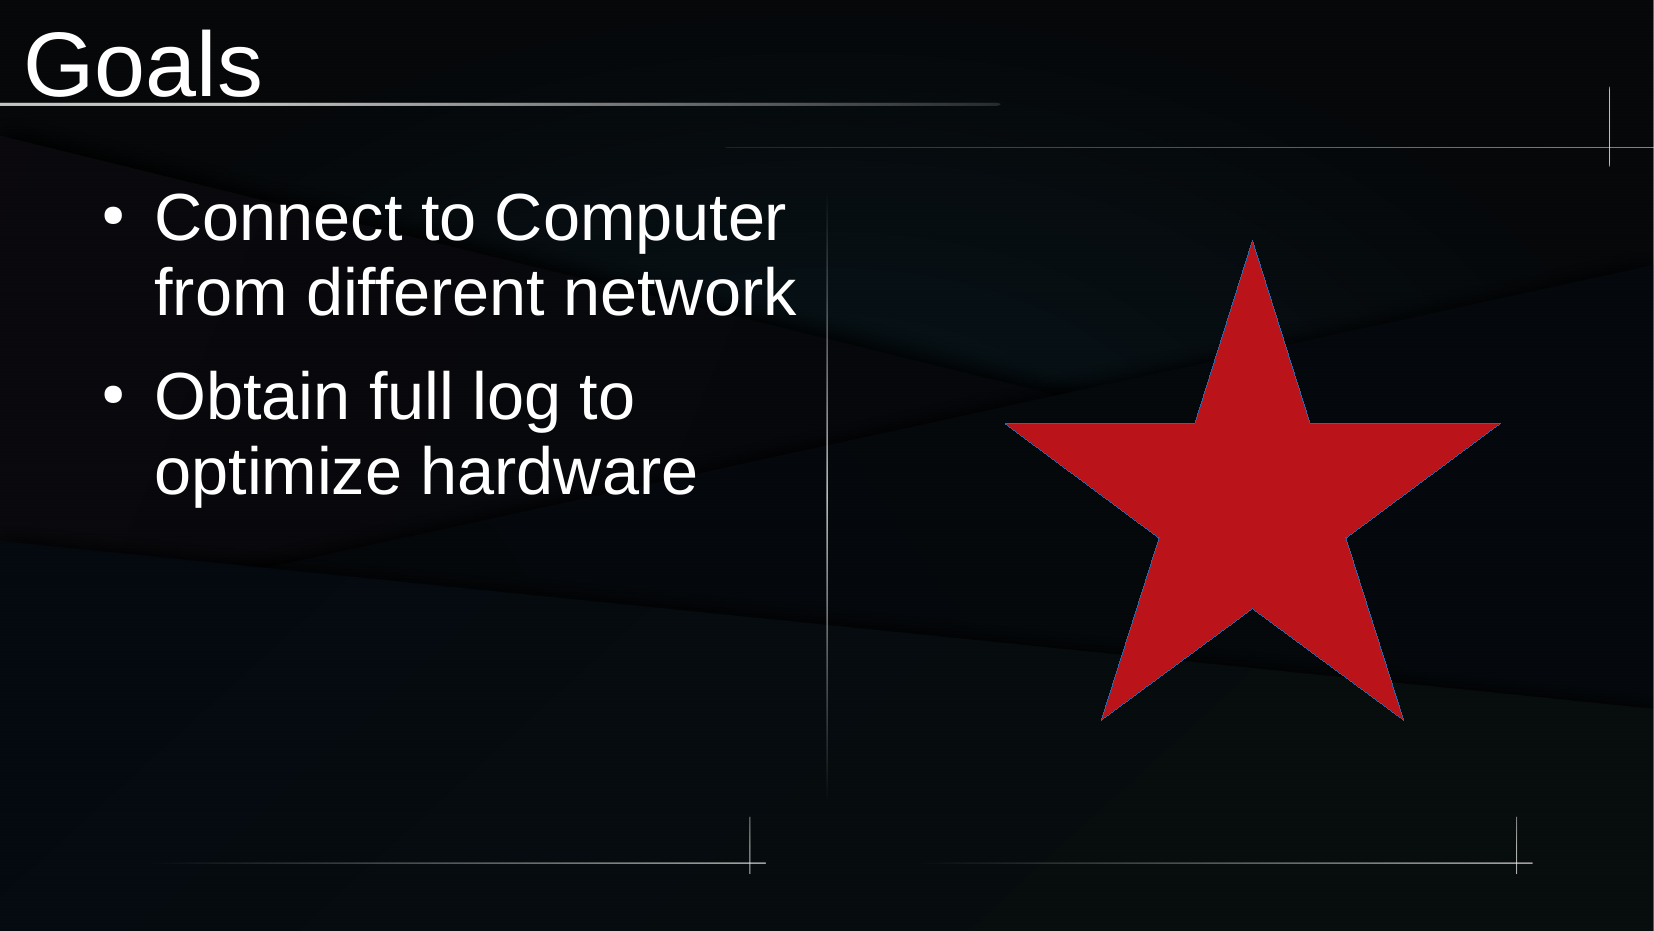

# Goals
Connect to Computer from different network
Obtain full log to optimize hardware